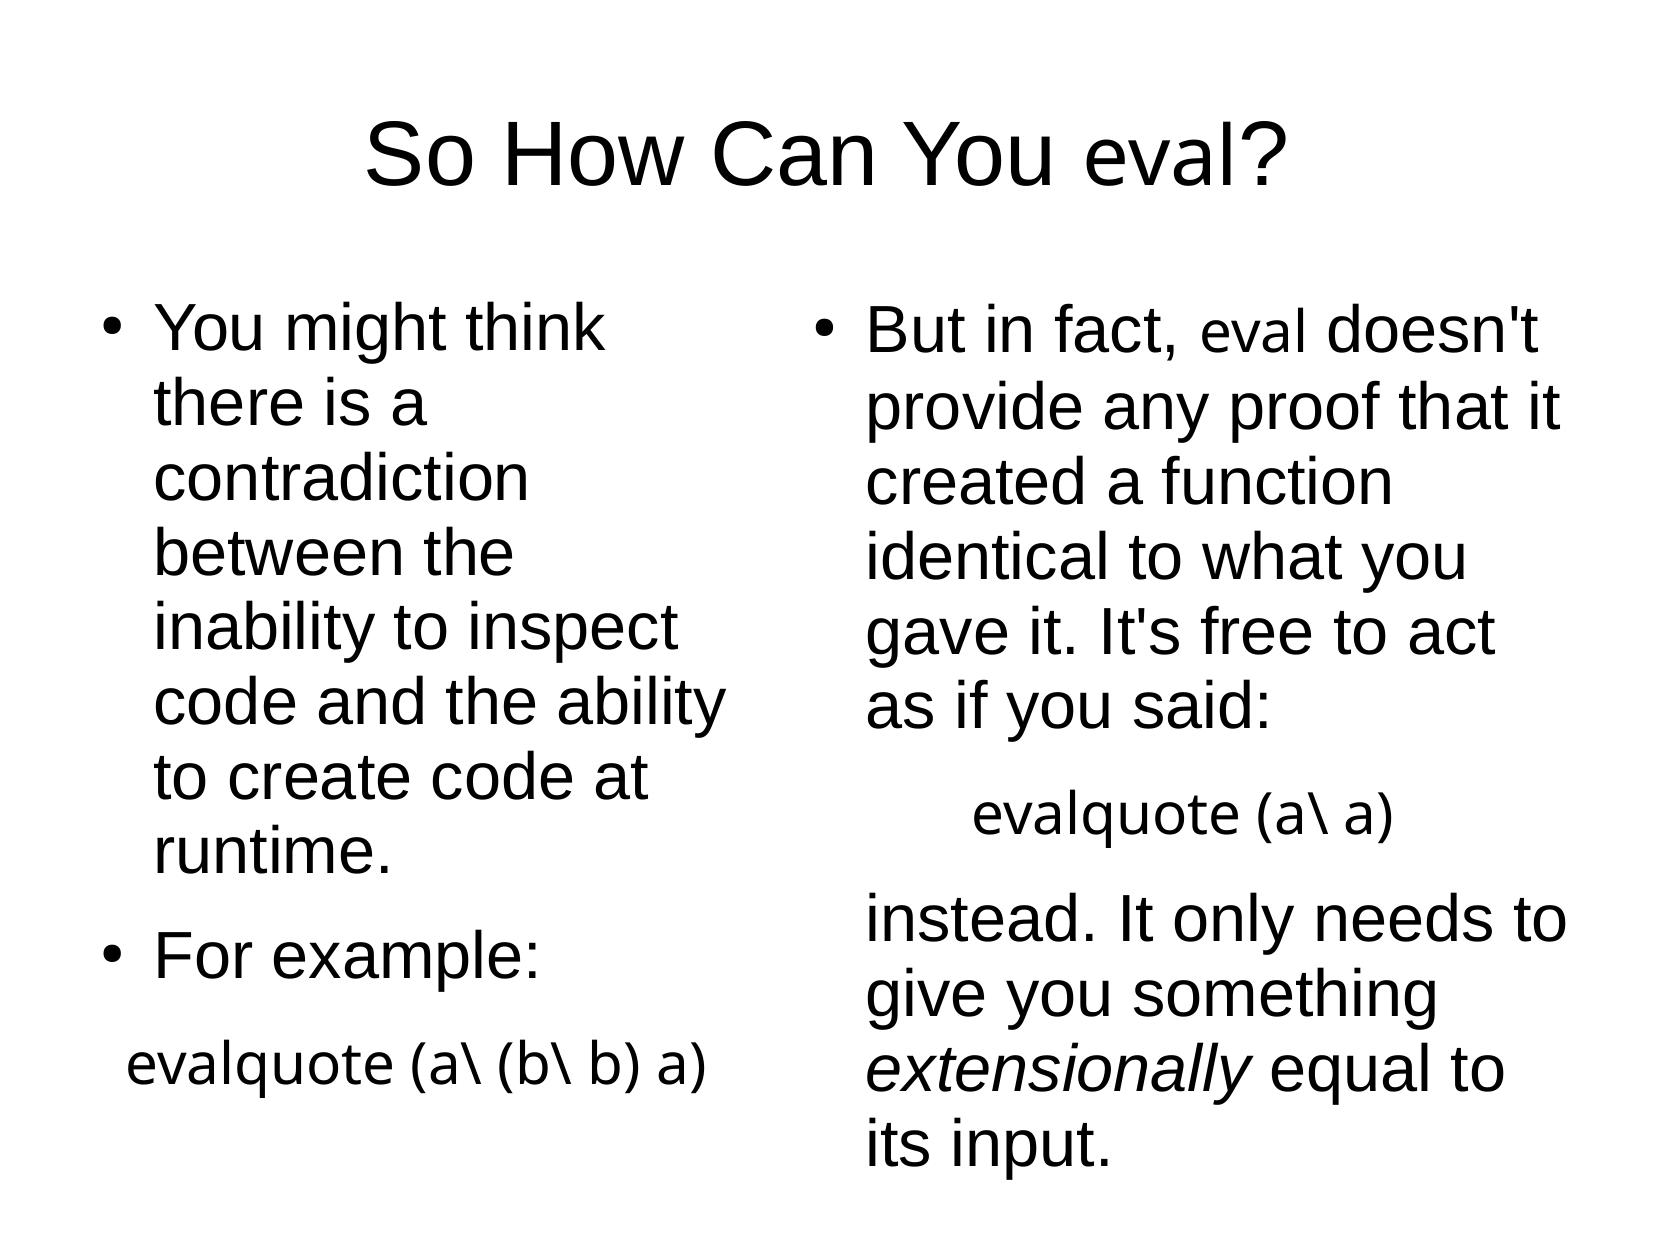

# So How Can You eval?
You might think there is a contradiction between the inability to inspect code and the ability to create code at runtime.
For example:
evalquote (a\ (b\ b) a)
But in fact, eval doesn't provide any proof that it created a function identical to what you gave it. It's free to act as if you said:
evalquote (a\ a)
instead. It only needs to give you something extensionally equal to its input.